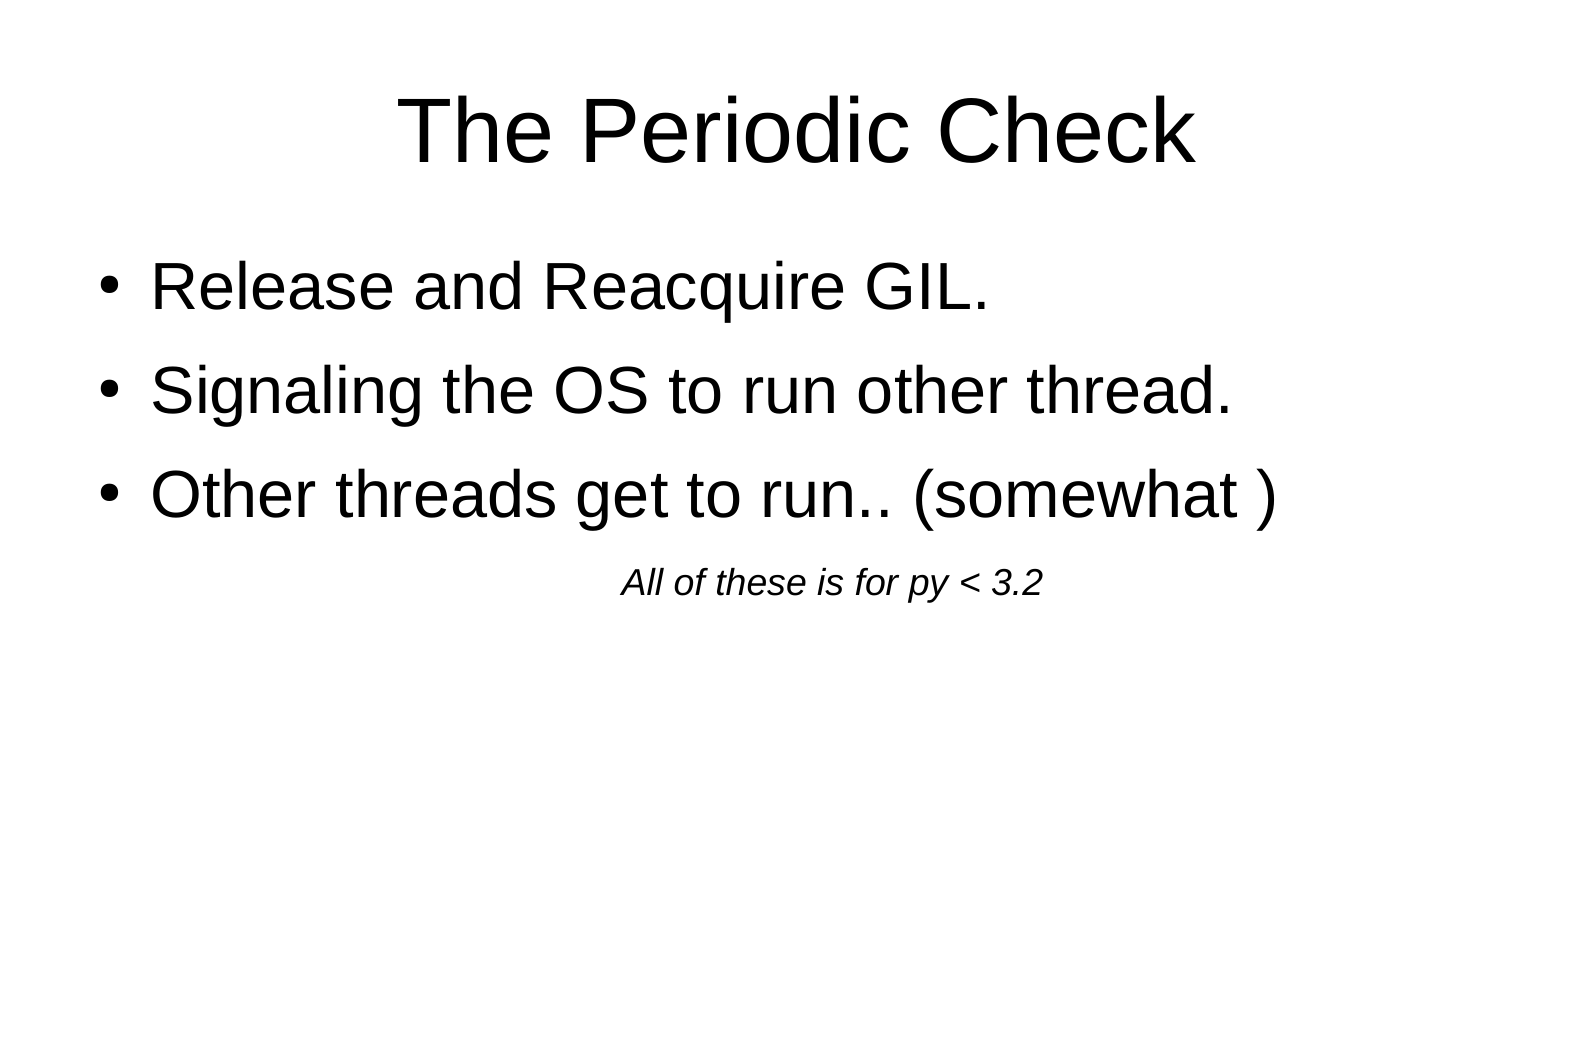

# The Periodic Check
Release and Reacquire GIL.
Signaling the OS to run other thread.
Other threads get to run.. (somewhat )
All of these is for py < 3.2